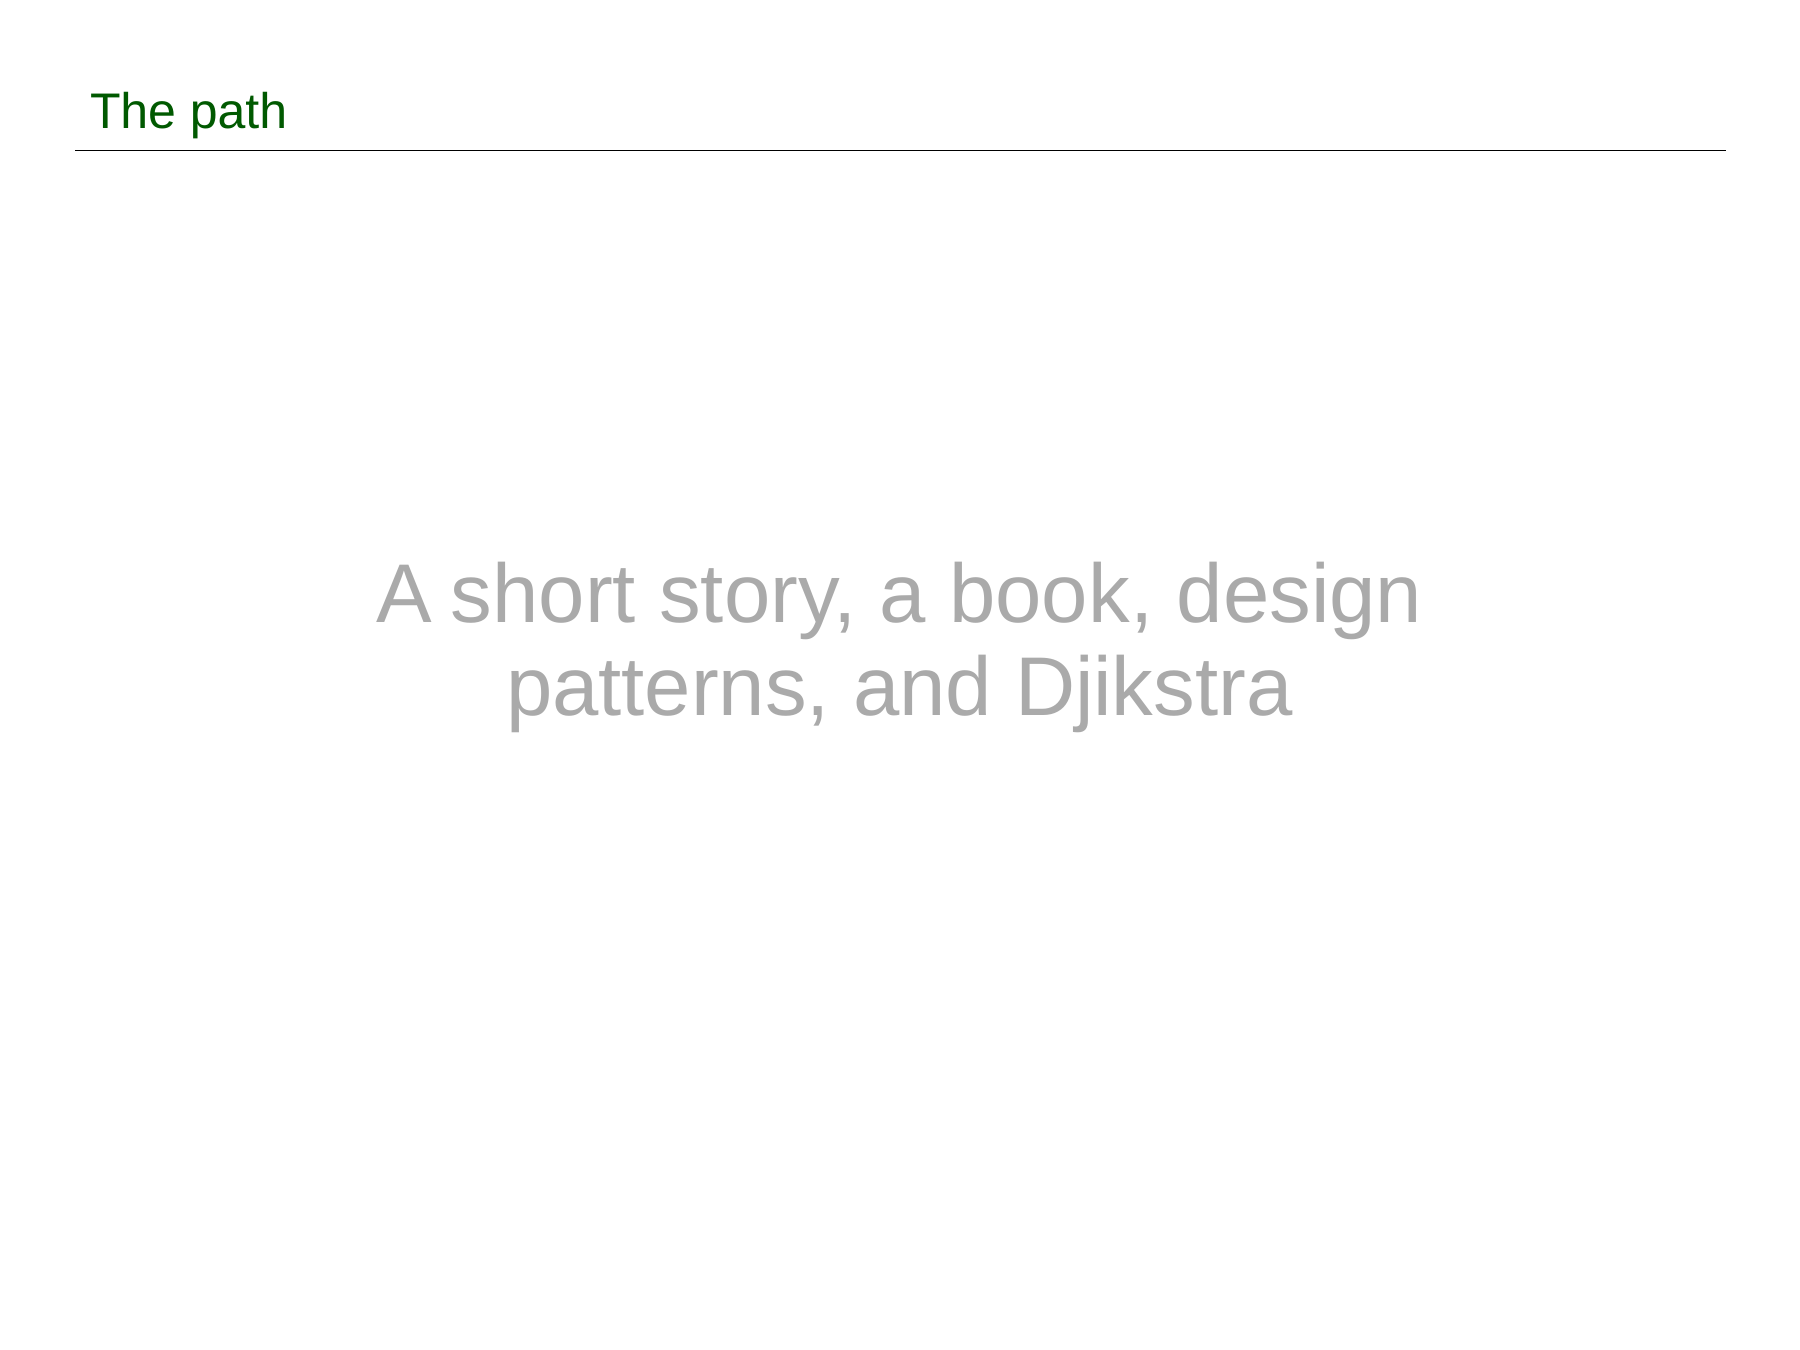

# The path
A short story, a book, design patterns, and Djikstra